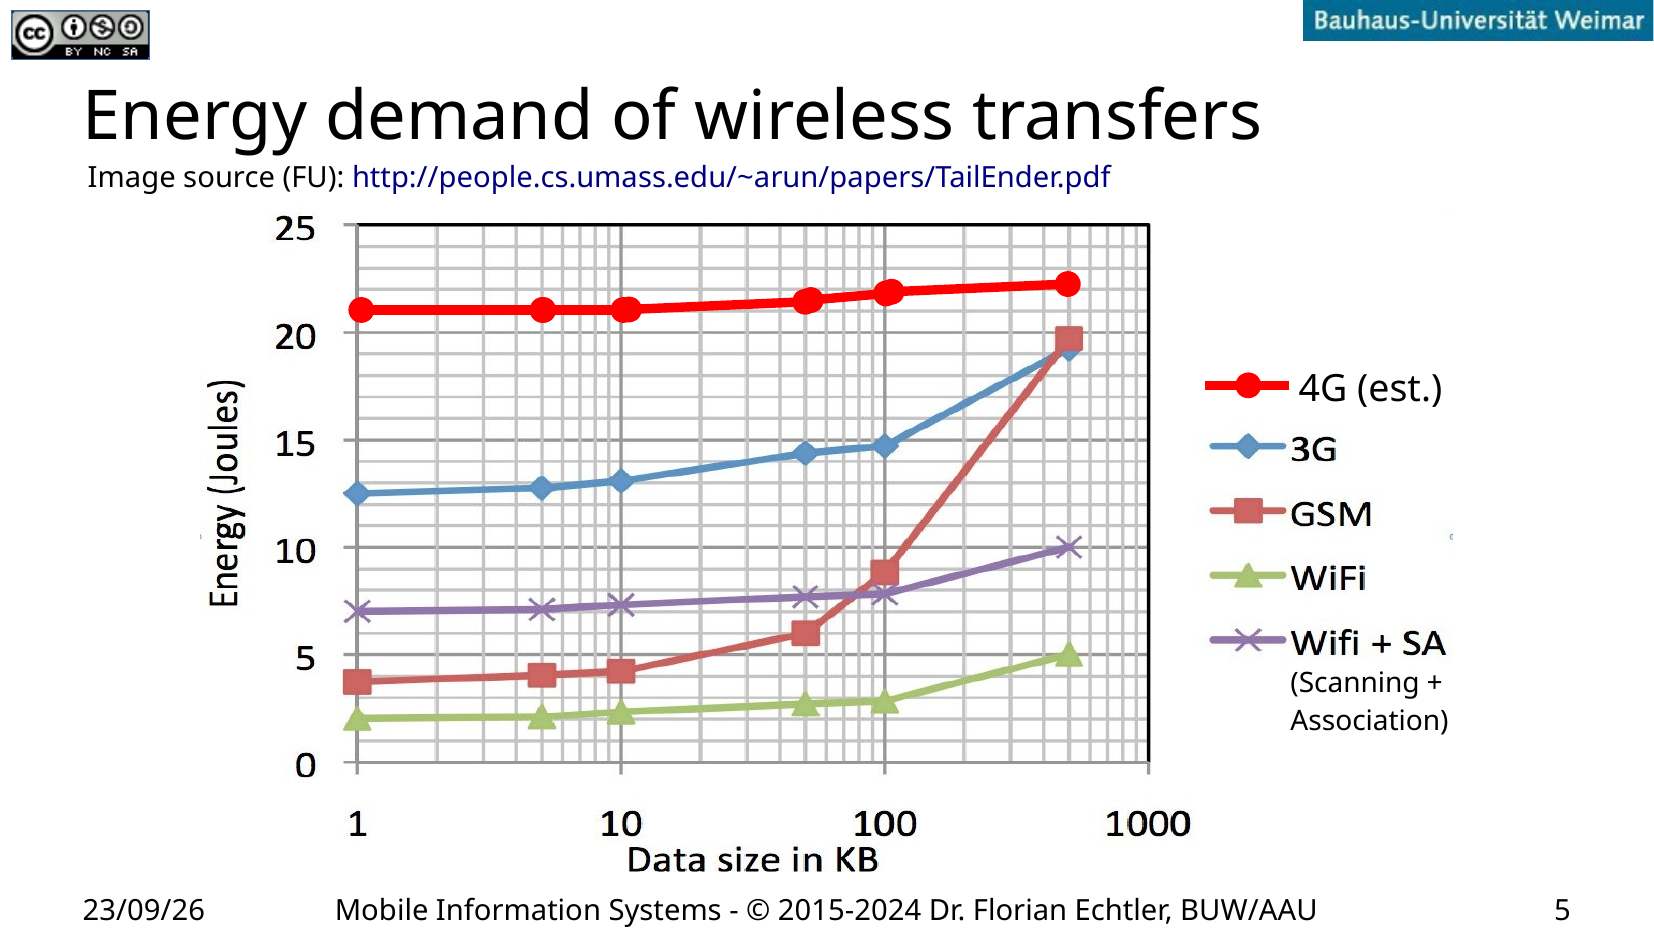

# Energy demand of wireless transfers
Image source (FU): http://people.cs.umass.edu/~arun/papers/TailEnder.pdf
4G (est.)
(Scanning +
Association)
Mobile Information Systems - © 2015-2024 Dr. Florian Echtler, BUW/AAU
5